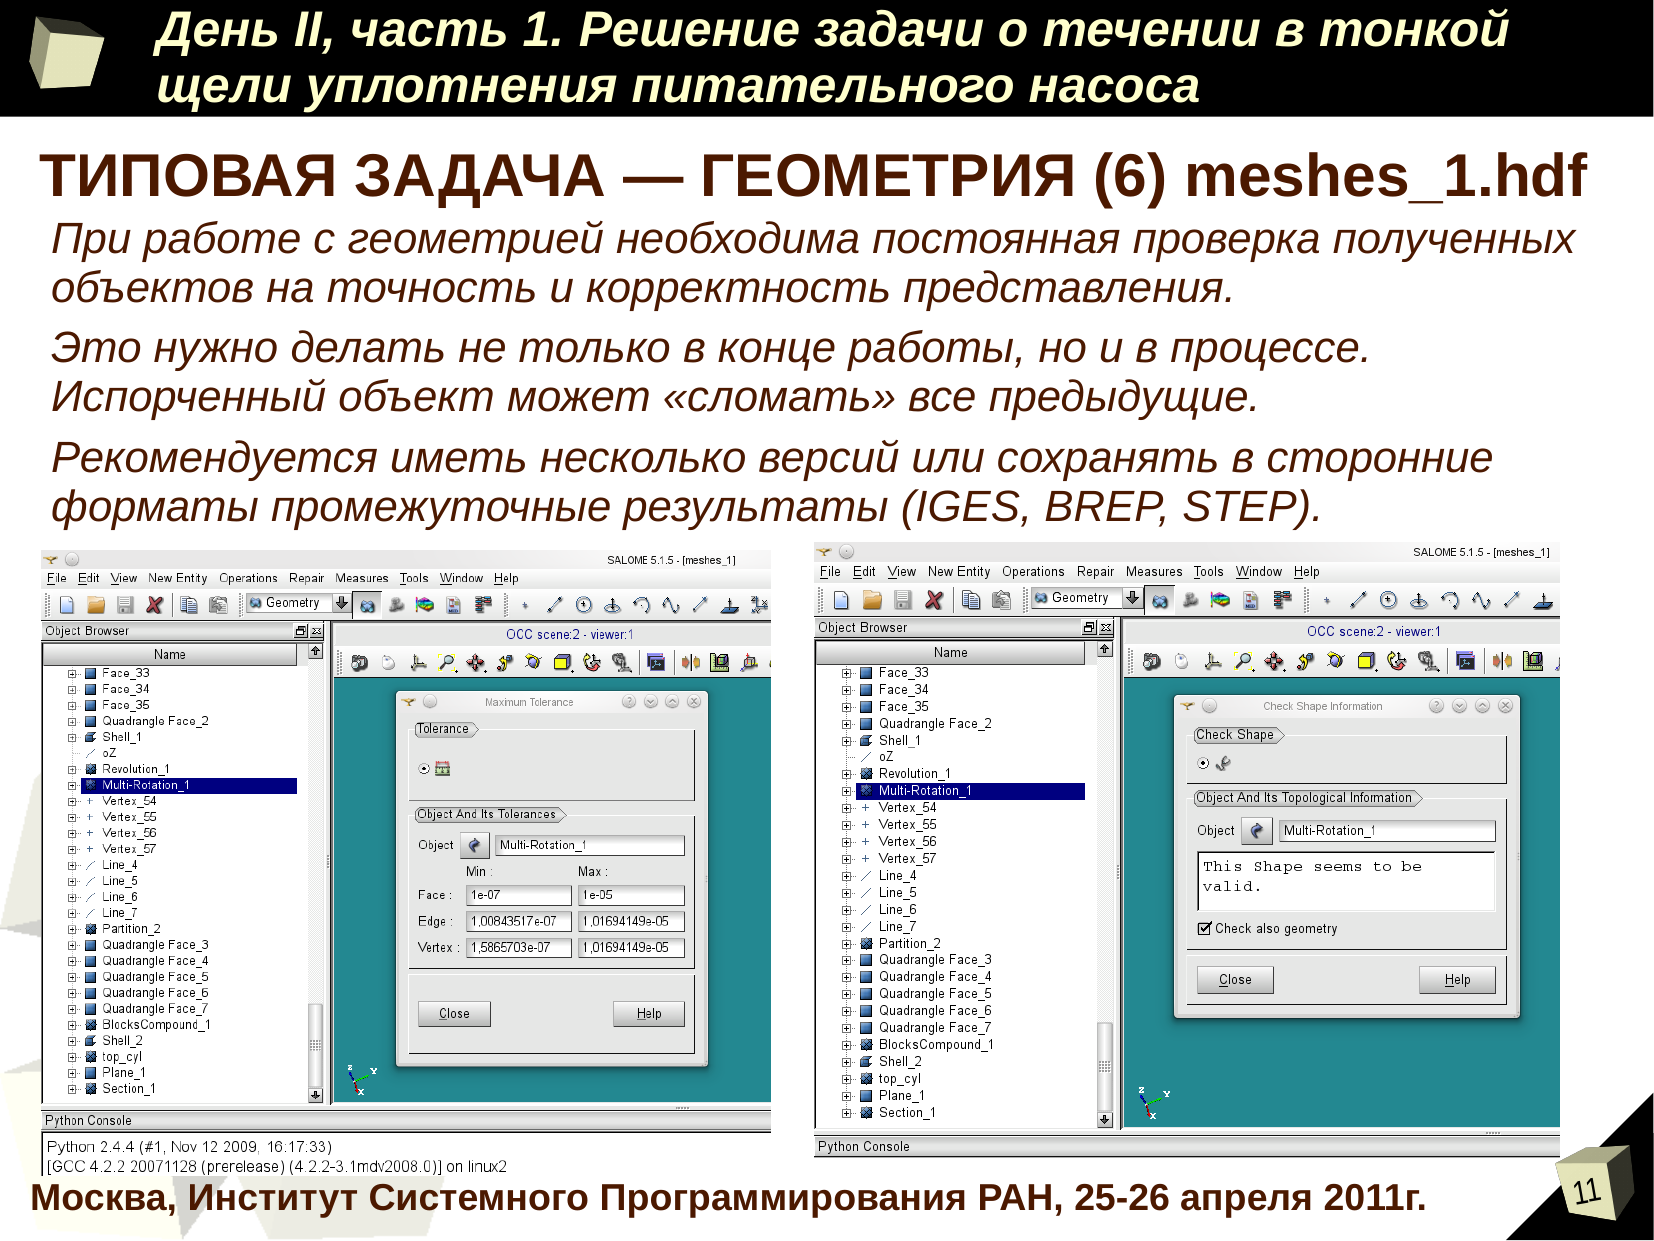

ТИПОВАЯ ЗАДАЧА — ГЕОМЕТРИЯ (6) meshes_1.hdf
При работе с геометрией необходима постоянная проверка полученных объектов на точность и корректность представления.
Это нужно делать не только в конце работы, но и в процессе. Испорченный объект может «сломать» все предыдущие.
Рекомендуется иметь несколько версий или сохранять в сторонние форматы промежуточные результаты (IGES, BREP, STEP).